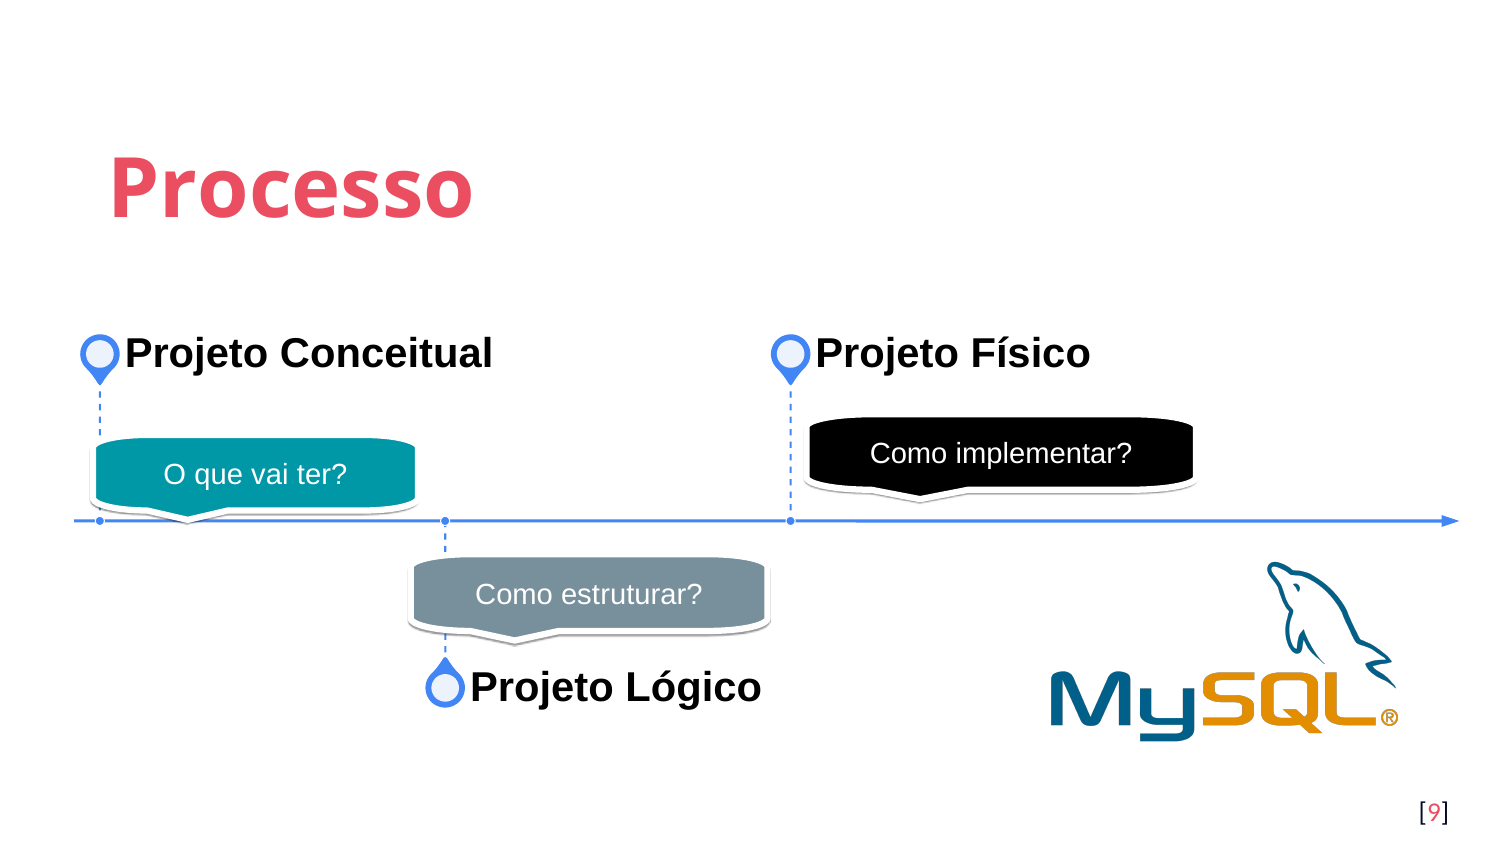

Processo
Projeto Conceitual
Projeto Físico
Projeto Lógico
Como implementar?
O que vai ter?
Como estruturar?